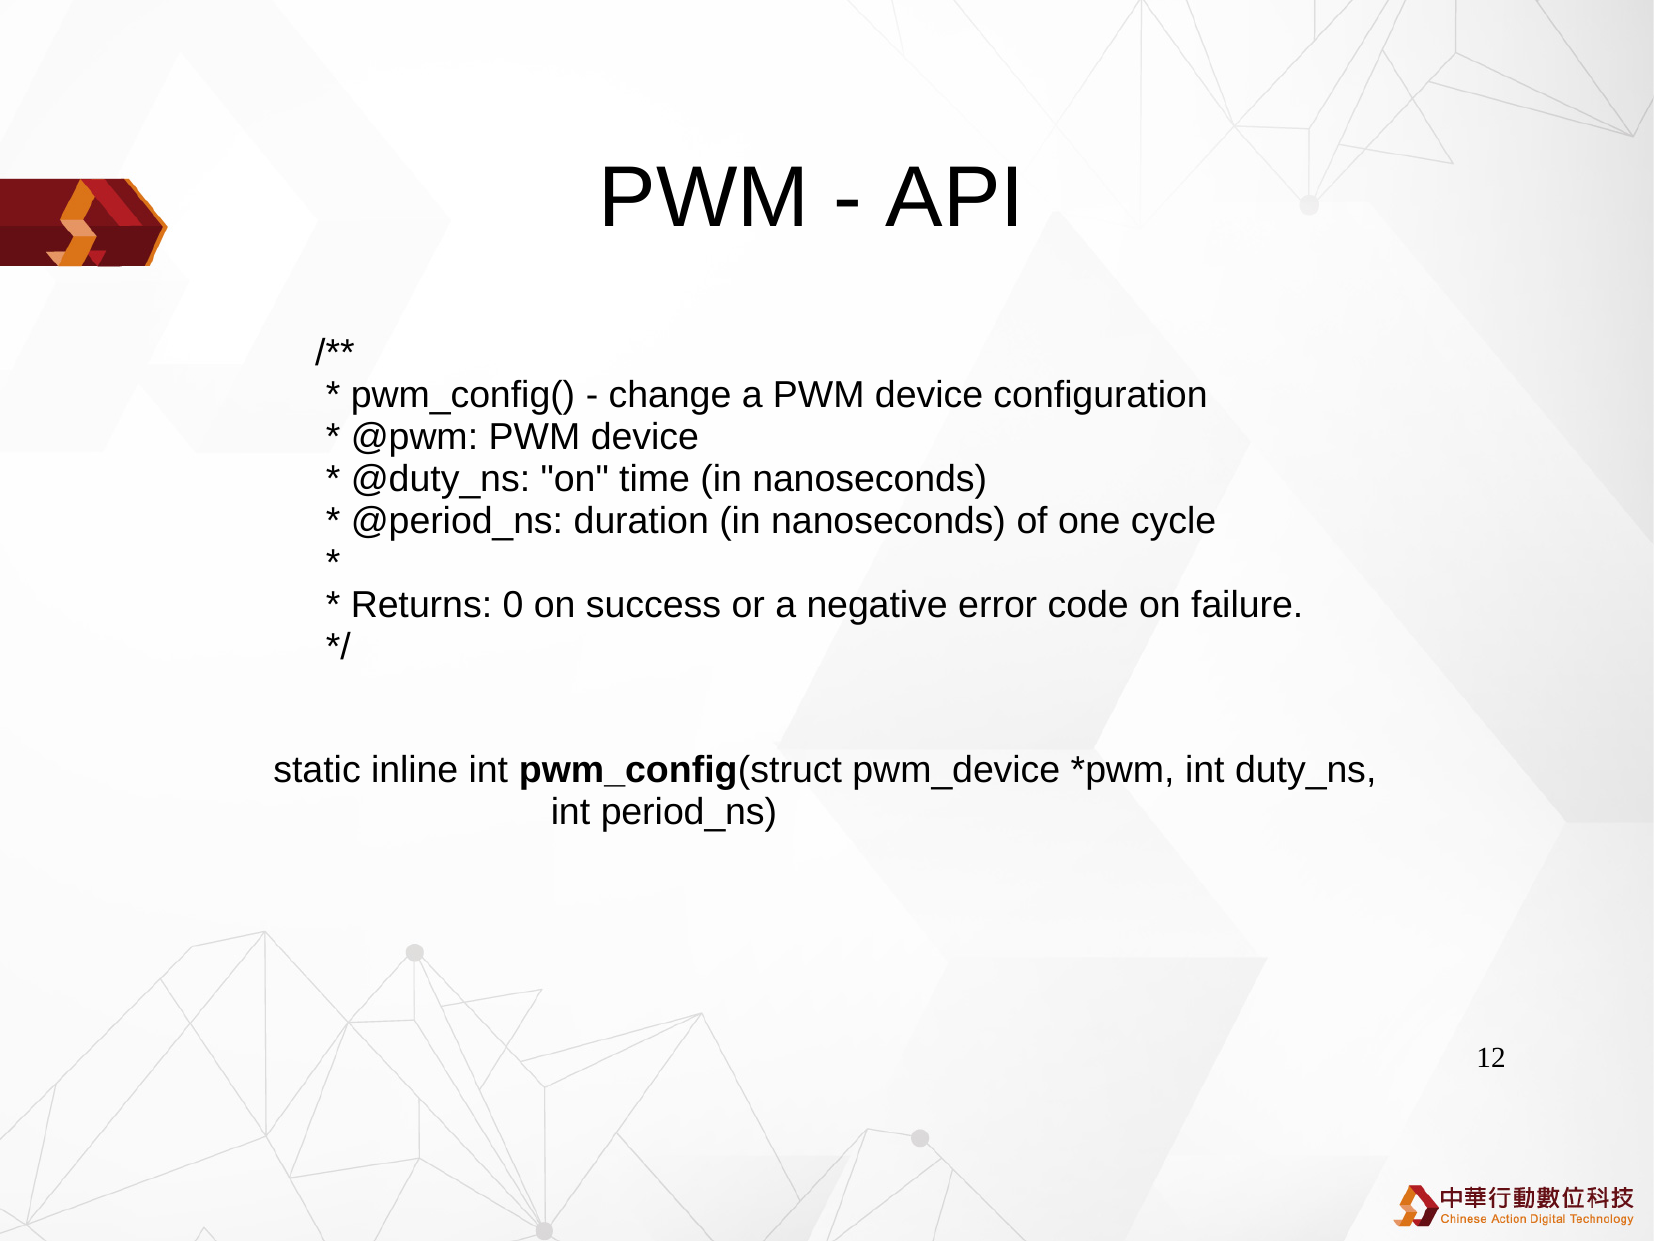

# PWM - API
/**
 * pwm_config() - change a PWM device configuration
 * @pwm: PWM device
 * @duty_ns: "on" time (in nanoseconds)
 * @period_ns: duration (in nanoseconds) of one cycle
 *
 * Returns: 0 on success or a negative error code on failure.
 */
static inline int pwm_config(struct pwm_device *pwm, int duty_ns,
			 int period_ns)
12